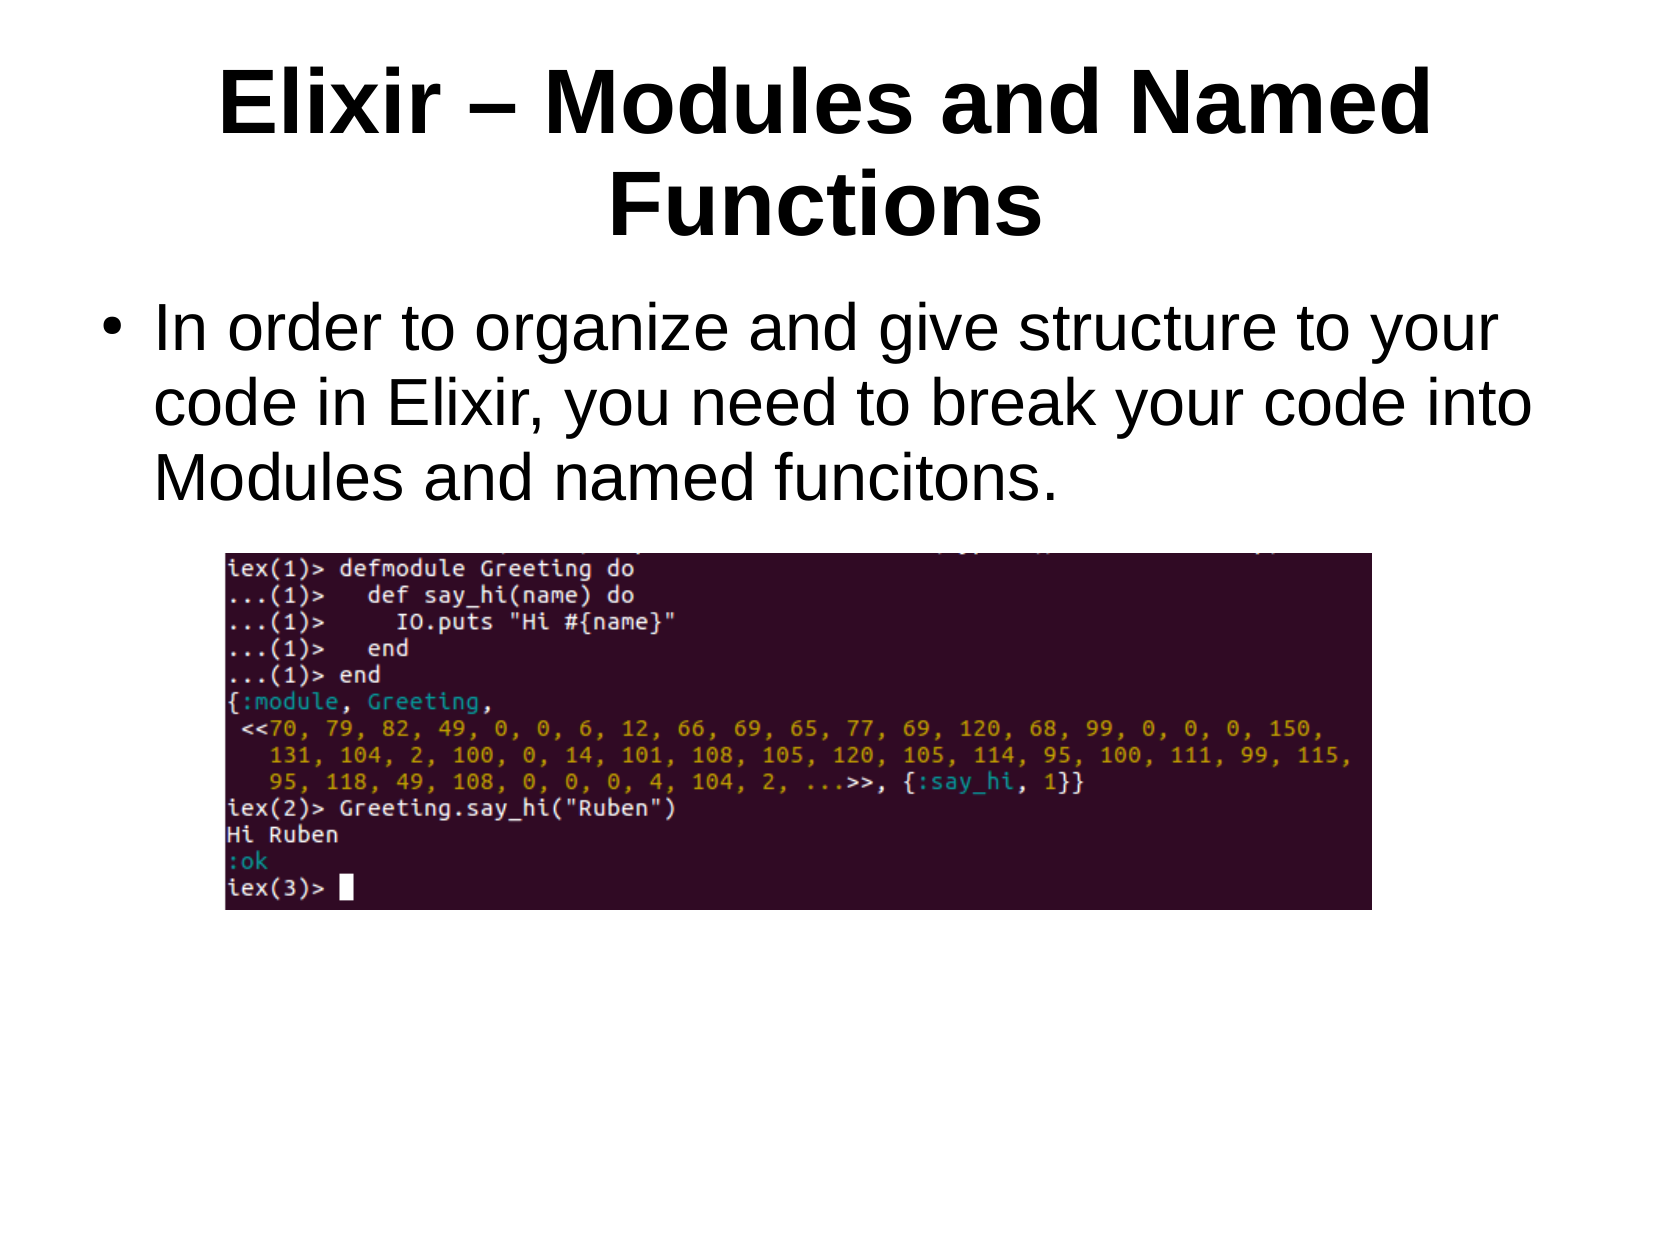

# Elixir – Modules and Named Functions
In order to organize and give structure to your code in Elixir, you need to break your code into Modules and named funcitons.